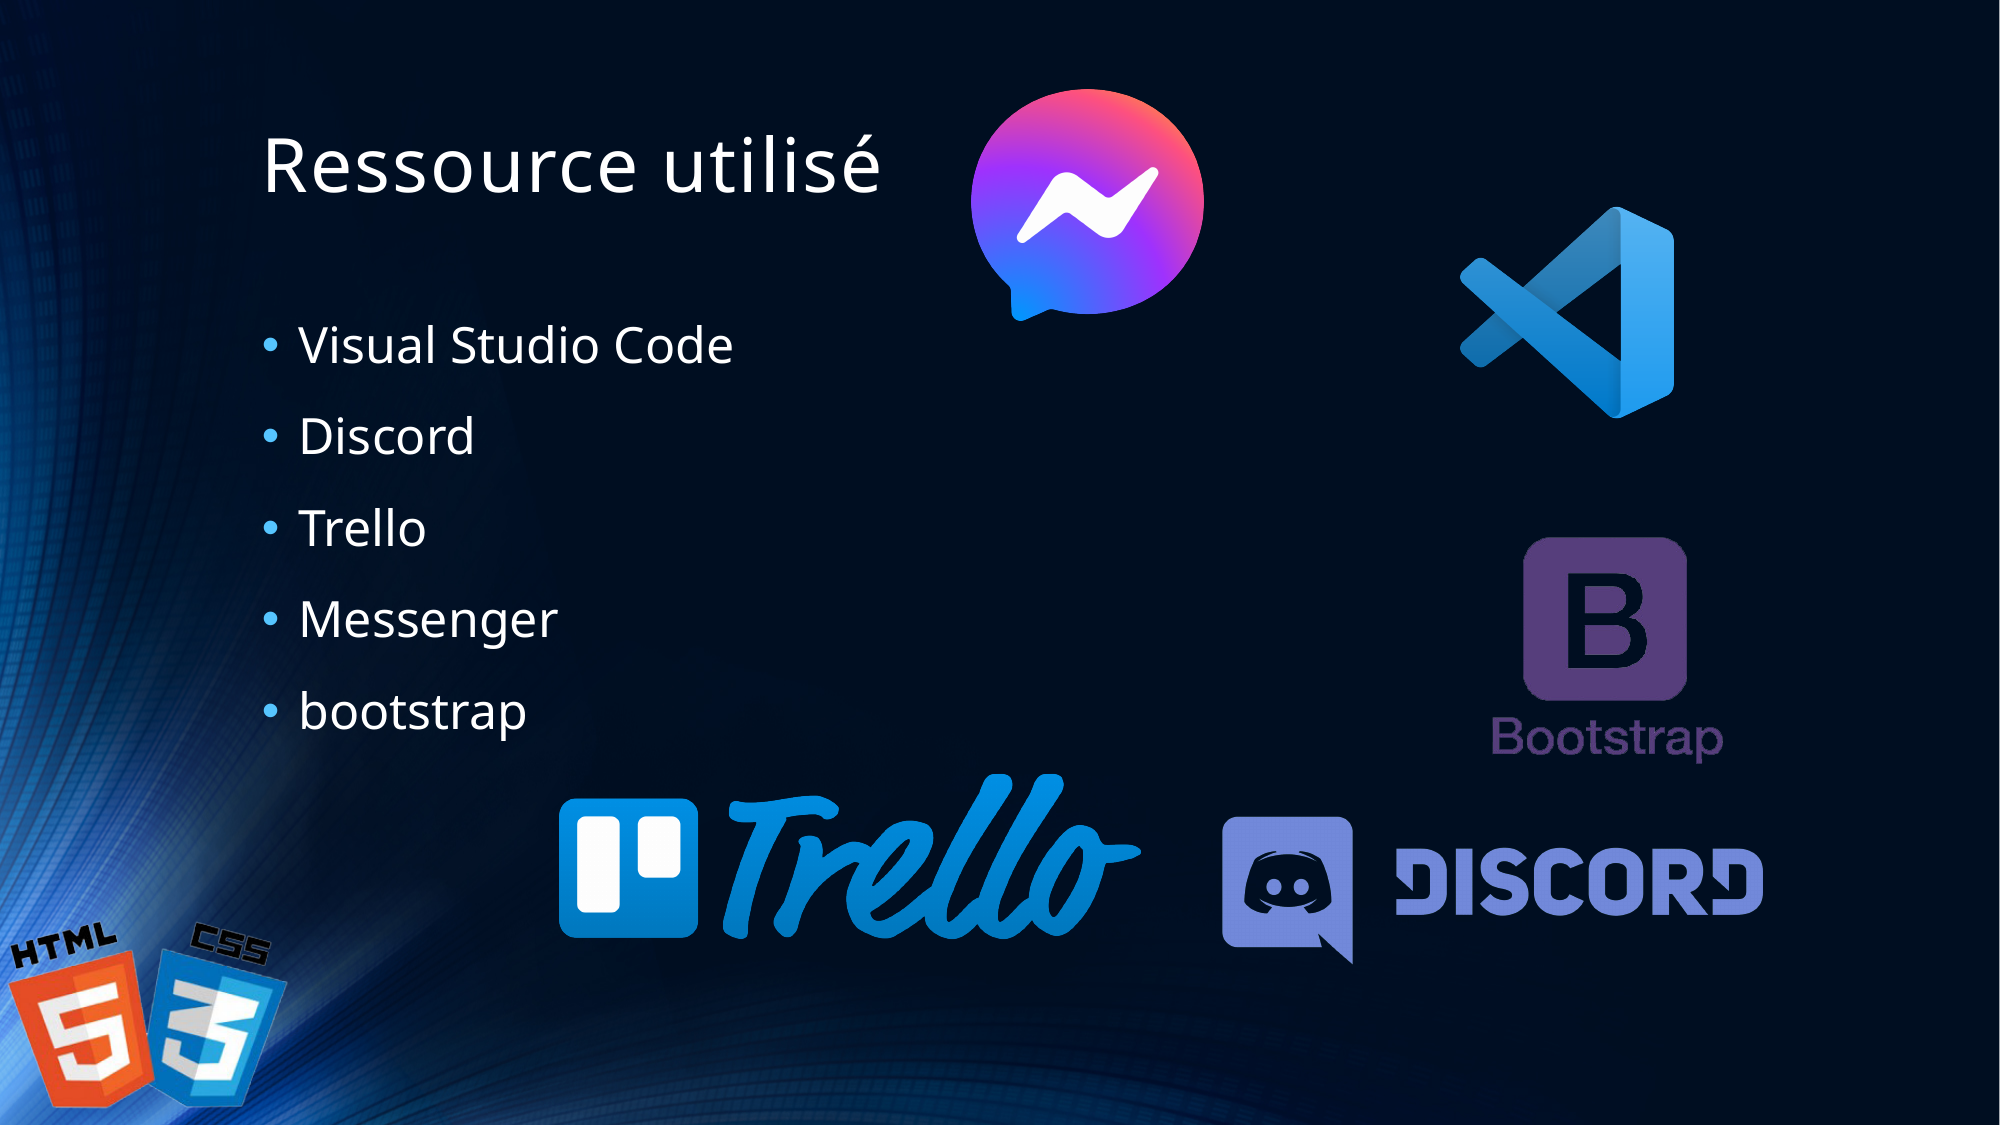

Ressource utilisé
# Visual Studio Code
Discord
Trello
Messenger
bootstrap